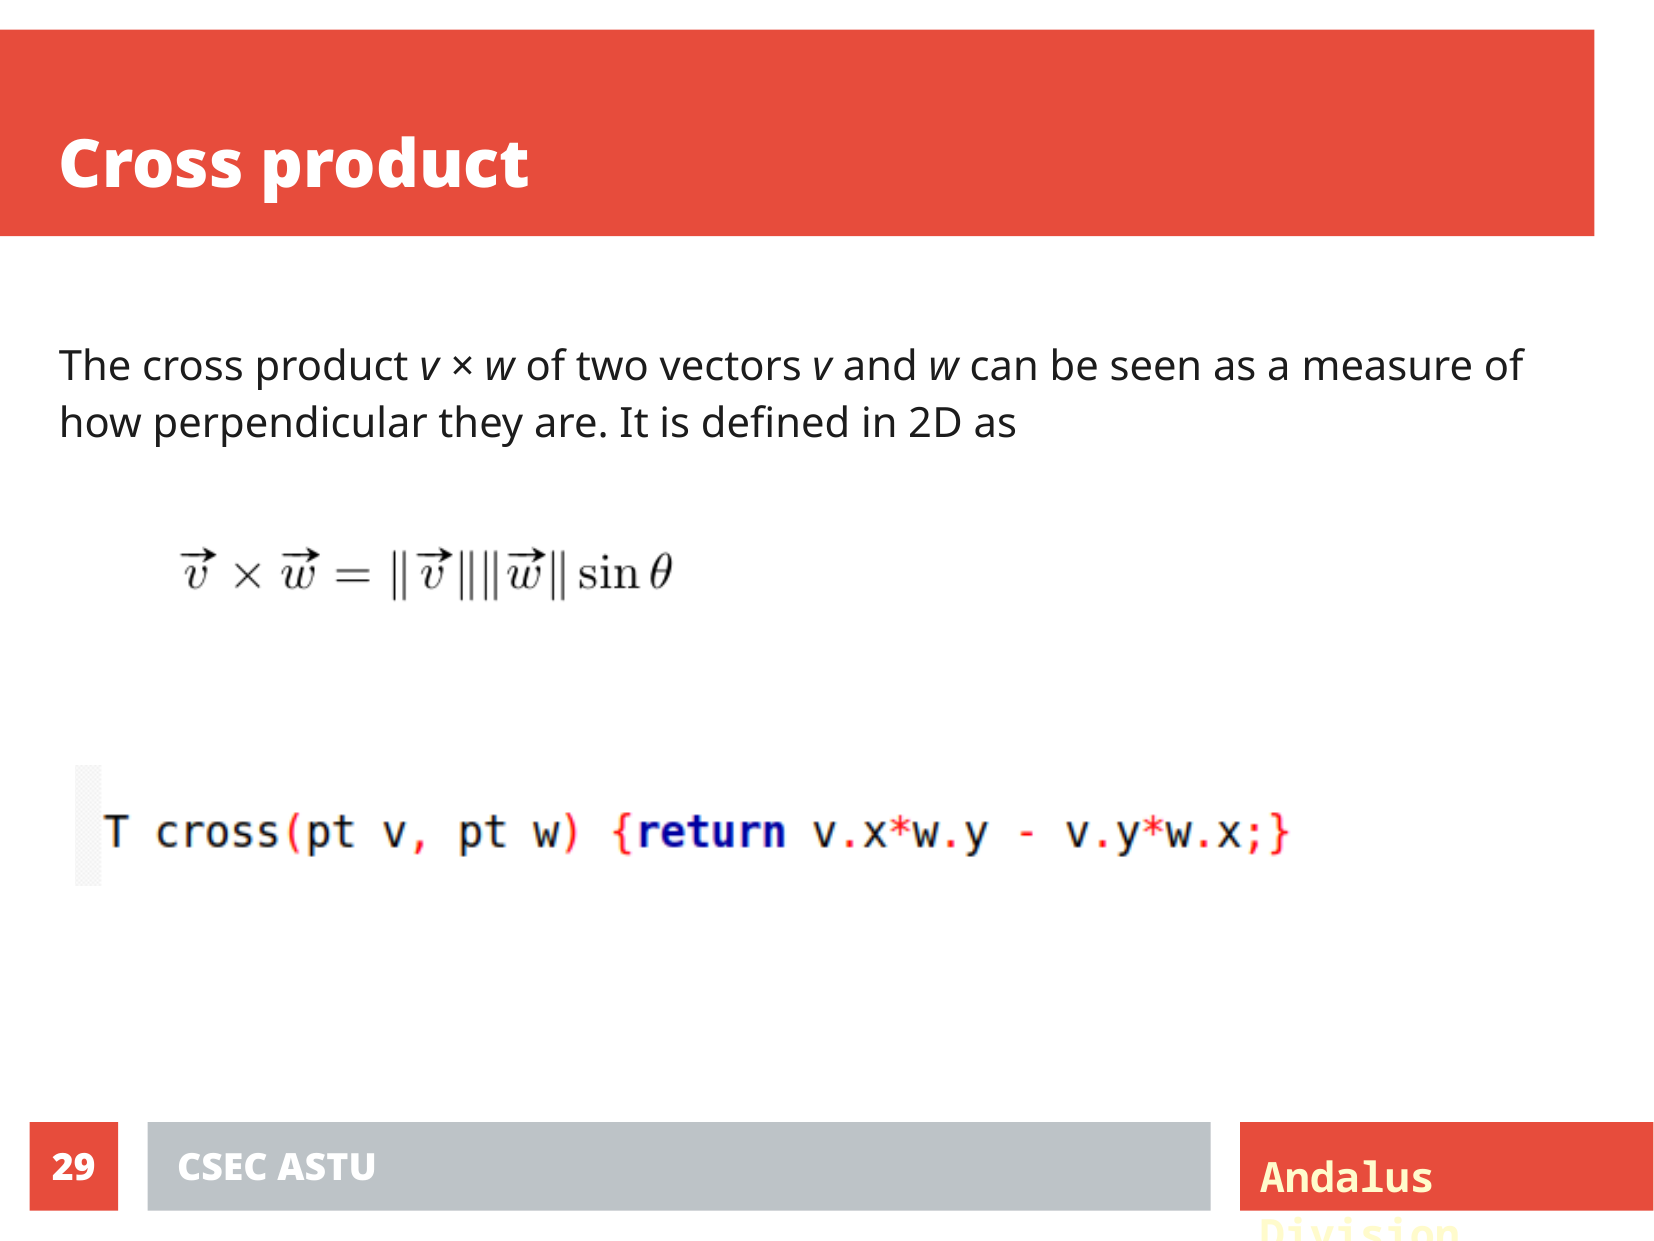

# Cross product
The cross product v × w of two vectors v and w can be seen as a measure of how perpendicular they are. It is defined in 2D as
29
CSEC ASTU
Andalus Division